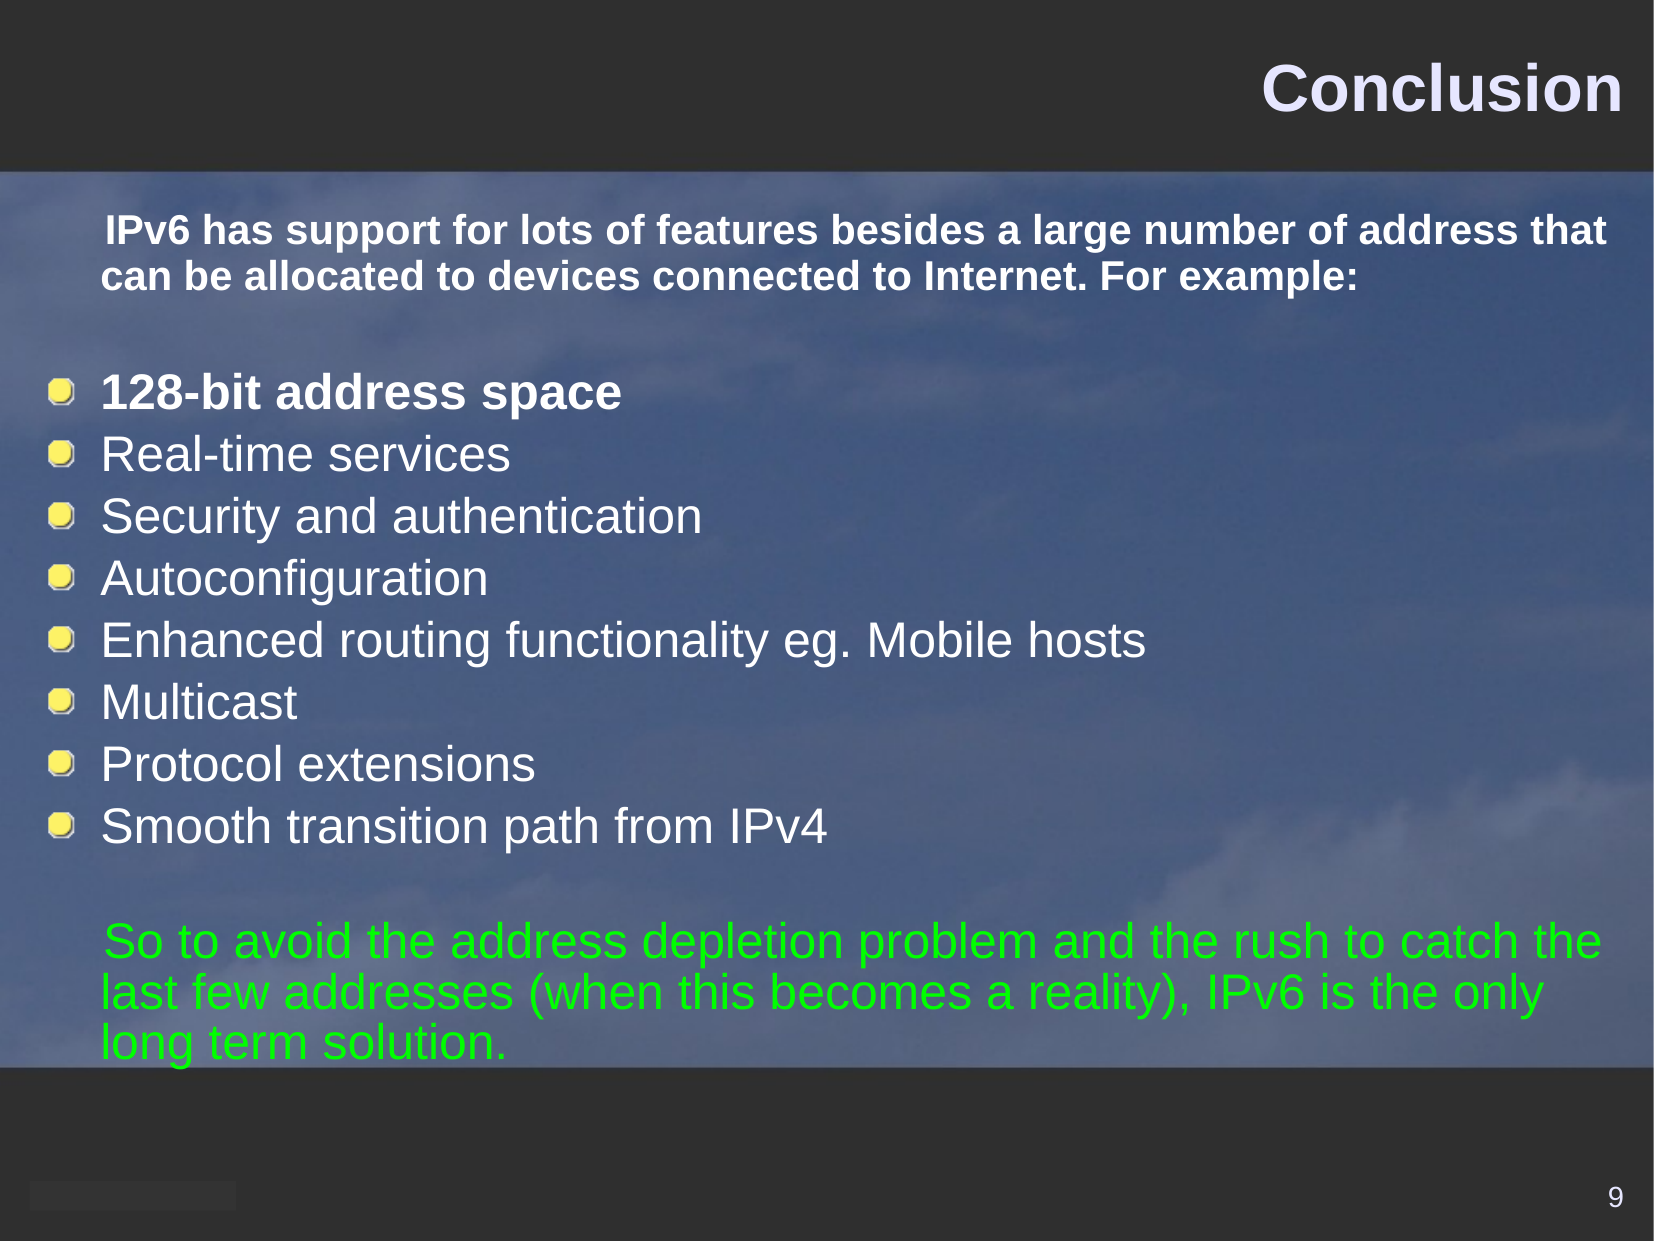

# Conclusion
 IPv6 has support for lots of features besides a large number of address that can be allocated to devices connected to Internet. For example:
128-bit address space
Real-time services
Security and authentication
Autoconfiguration
Enhanced routing functionality eg. Mobile hosts
Multicast
Protocol extensions
Smooth transition path from IPv4
 So to avoid the address depletion problem and the rush to catch the last few addresses (when this becomes a reality), IPv6 is the only long term solution.
2006-06-01
9